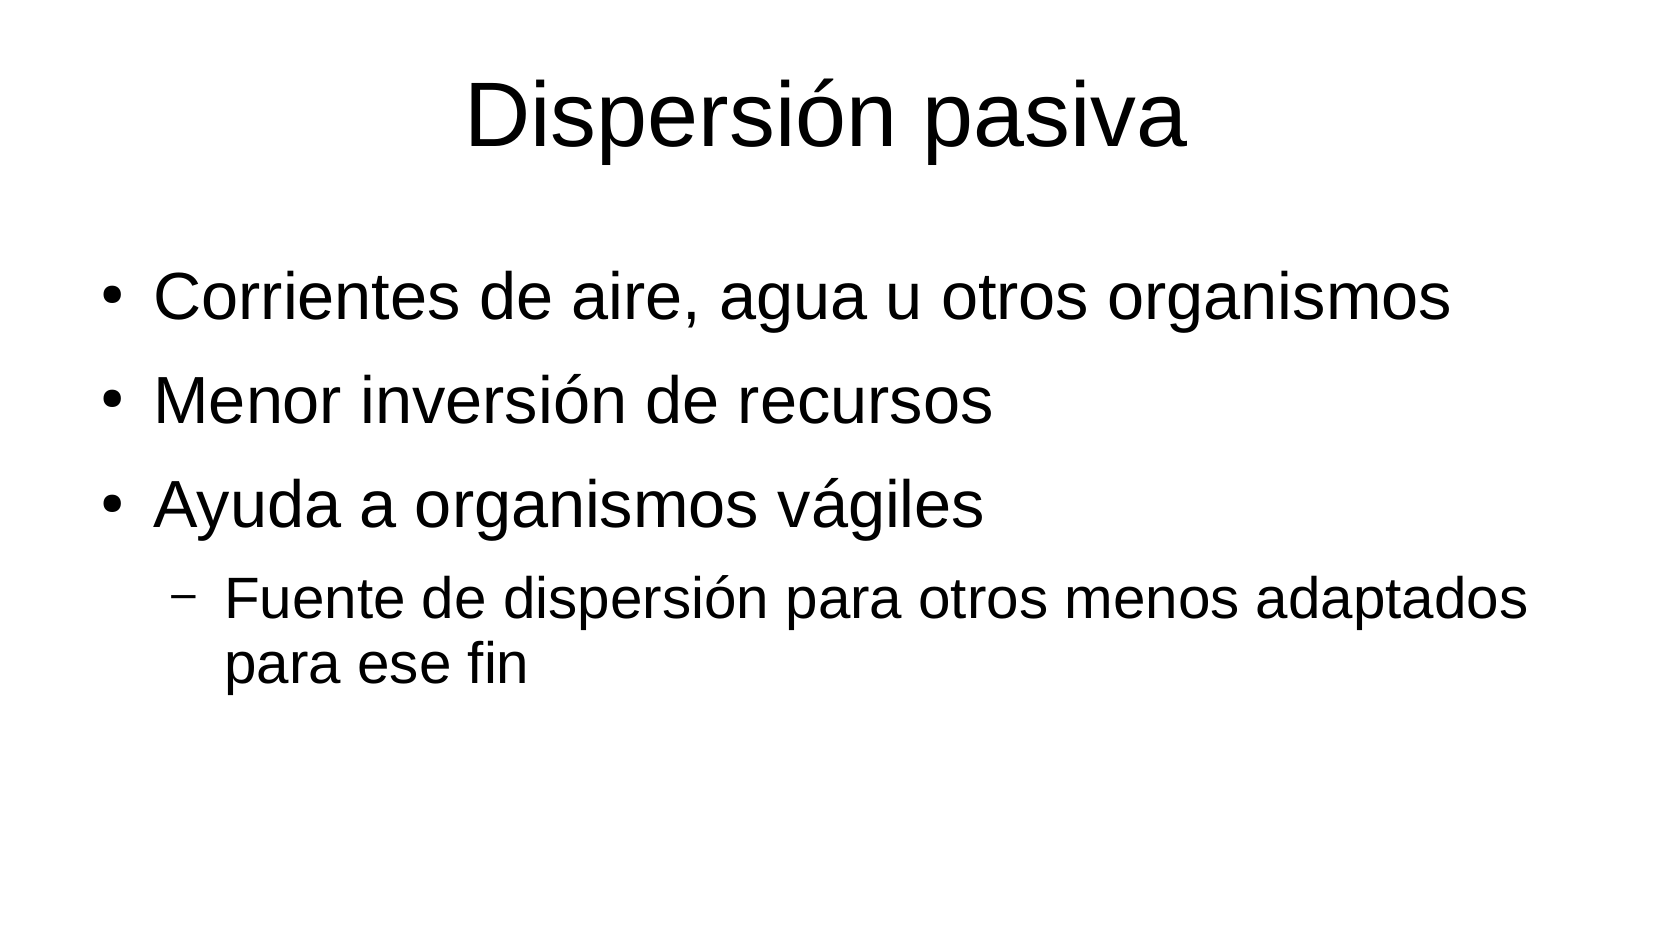

# Dispersión pasiva
Corrientes de aire, agua u otros organismos
Menor inversión de recursos
Ayuda a organismos vágiles
Fuente de dispersión para otros menos adaptados para ese fin